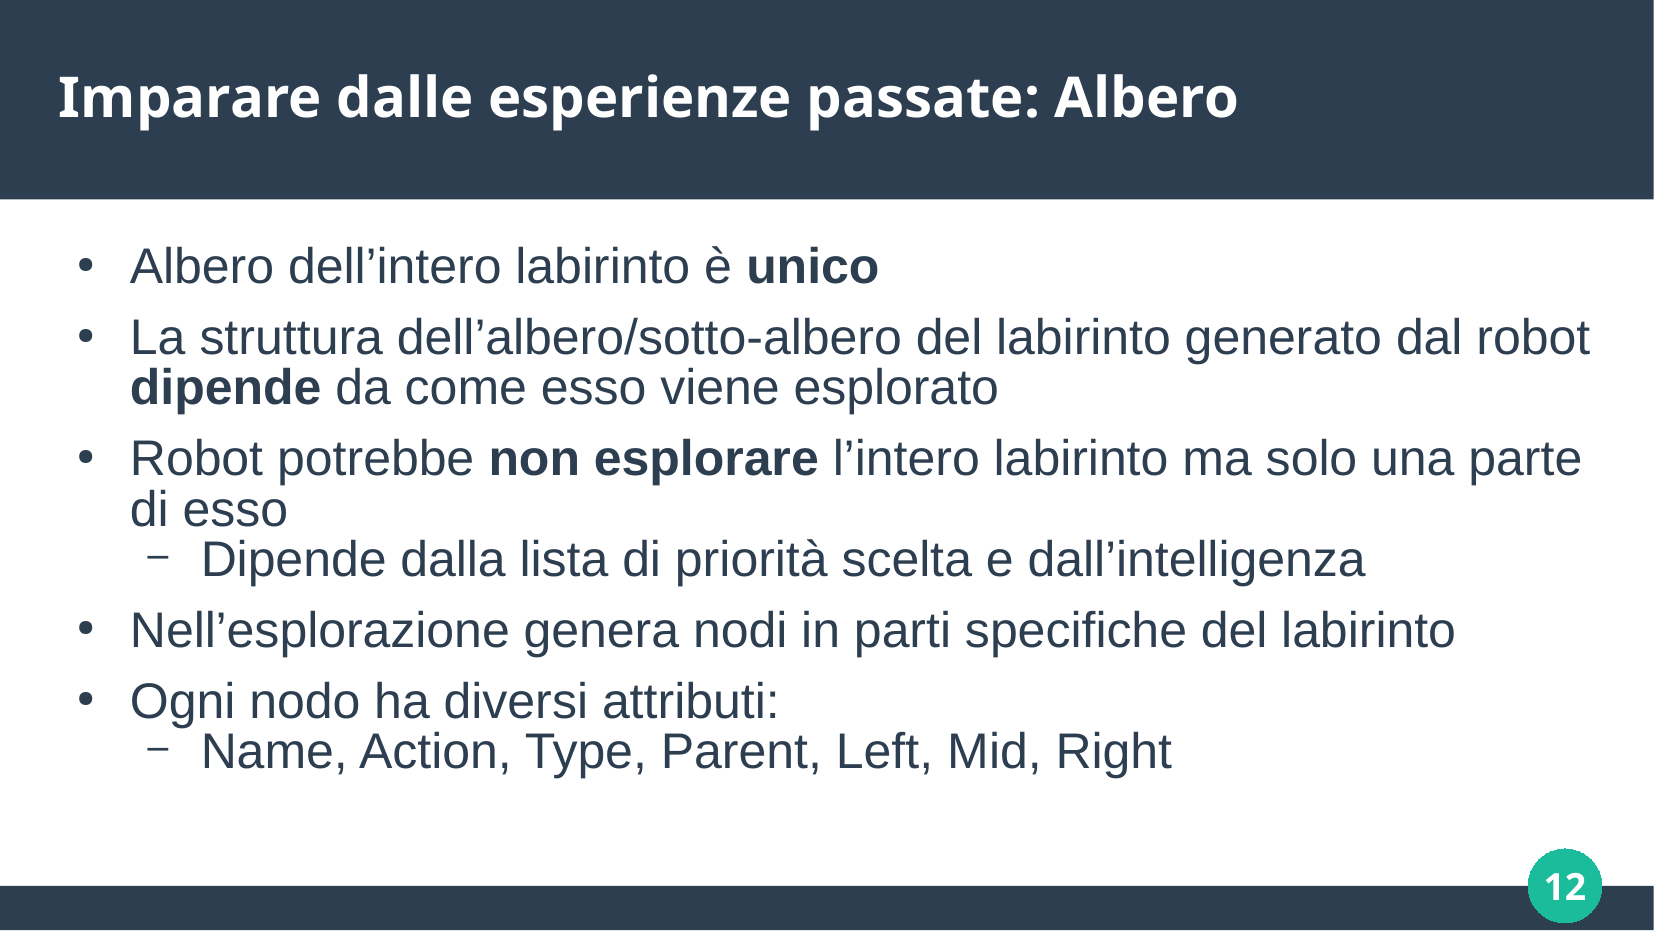

# Imparare dalle esperienze passate: Albero
Albero dell’intero labirinto è unico
La struttura dell’albero/sotto-albero del labirinto generato dal robot dipende da come esso viene esplorato
Robot potrebbe non esplorare l’intero labirinto ma solo una parte di esso
Dipende dalla lista di priorità scelta e dall’intelligenza
Nell’esplorazione genera nodi in parti specifiche del labirinto
Ogni nodo ha diversi attributi:
Name, Action, Type, Parent, Left, Mid, Right